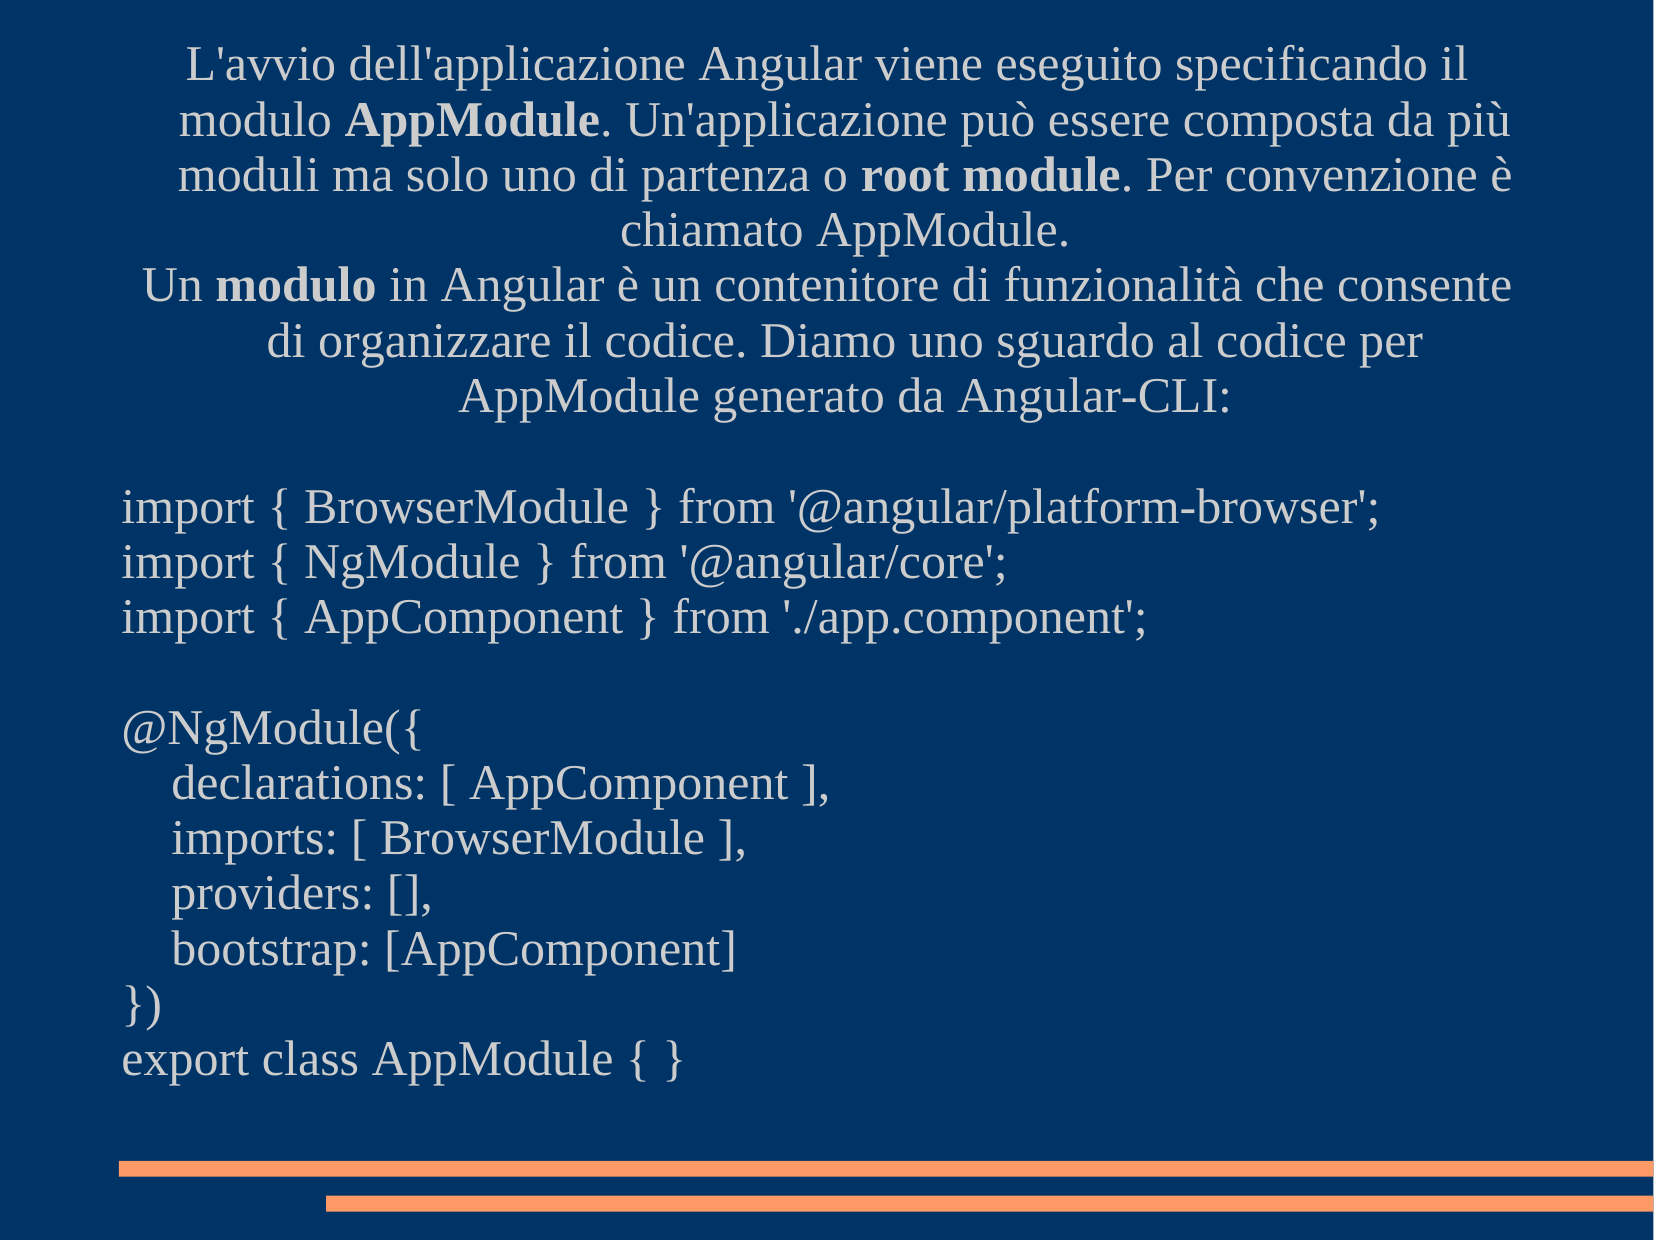

# L'avvio dell'applicazione Angular viene eseguito specificando il modulo AppModule. Un'applicazione può essere composta da più moduli ma solo uno di partenza o root module. Per convenzione è chiamato AppModule.
Un modulo in Angular è un contenitore di funzionalità che consente di organizzare il codice. Diamo uno sguardo al codice per AppModule generato da Angular-CLI:
import { BrowserModule } from '@angular/platform-browser';
import { NgModule } from '@angular/core';
import { AppComponent } from './app.component';
@NgModule({
 declarations: [ AppComponent ],
 imports: [ BrowserModule ],
 providers: [],
 bootstrap: [AppComponent]
})
export class AppModule { }